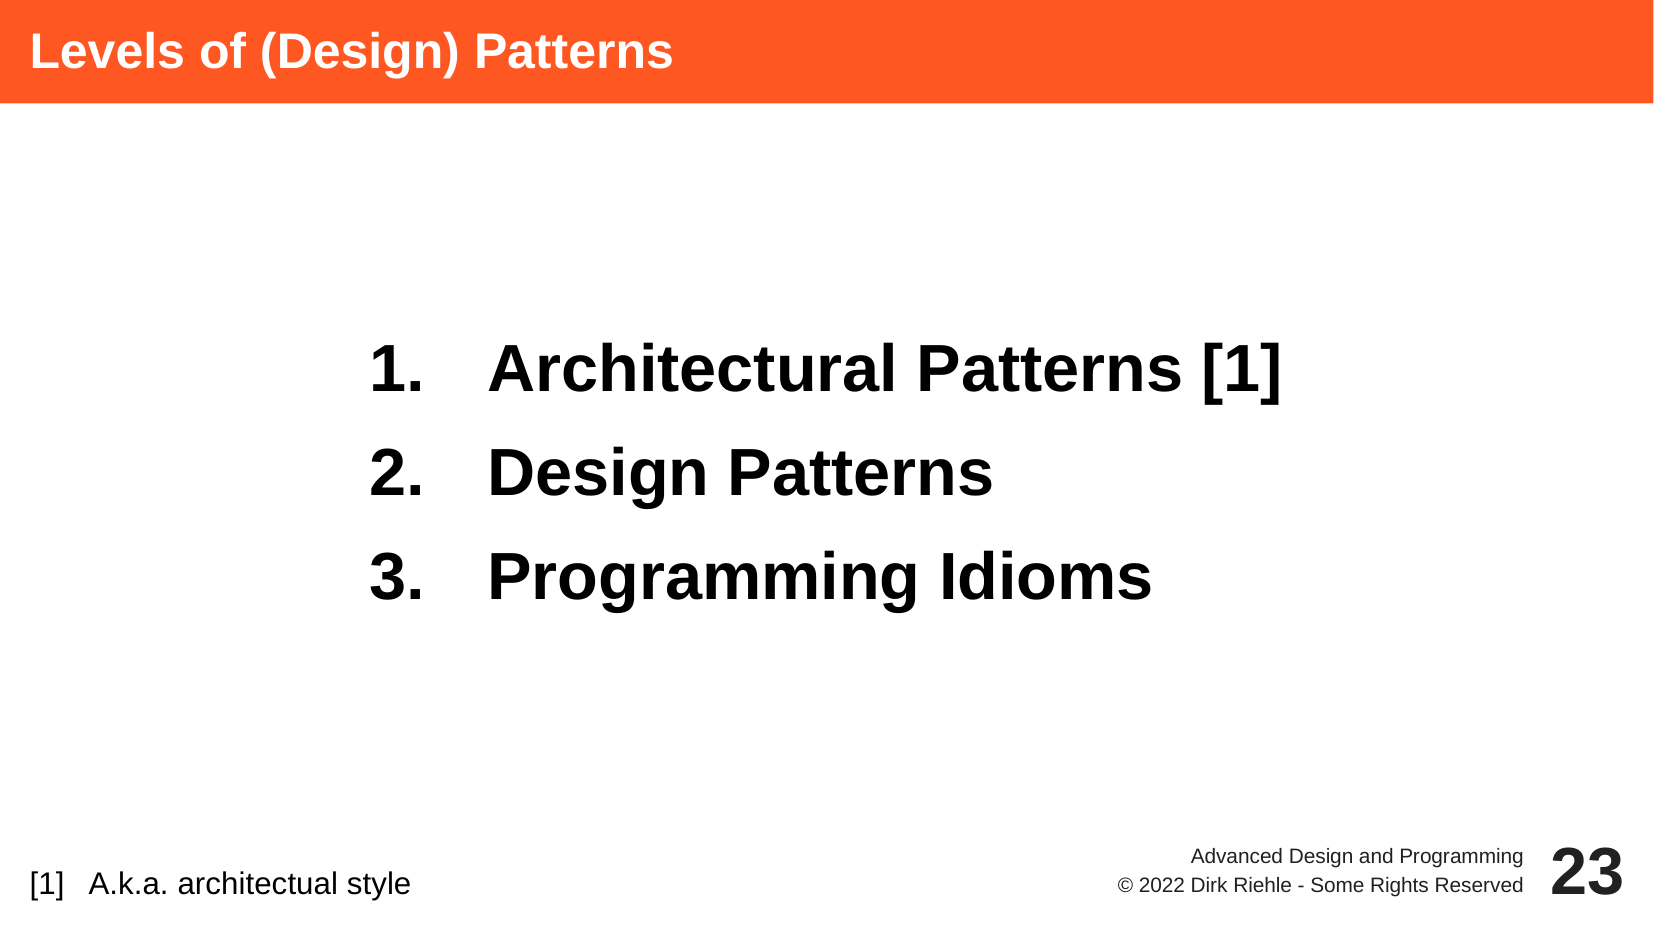

# Levels of (Design) Patterns
Architectural Patterns [1]
Design Patterns
Programming Idioms
[1]	A.k.a. architectual style
Advanced Design and Programming
23
© 2022 Dirk Riehle - Some Rights Reserved